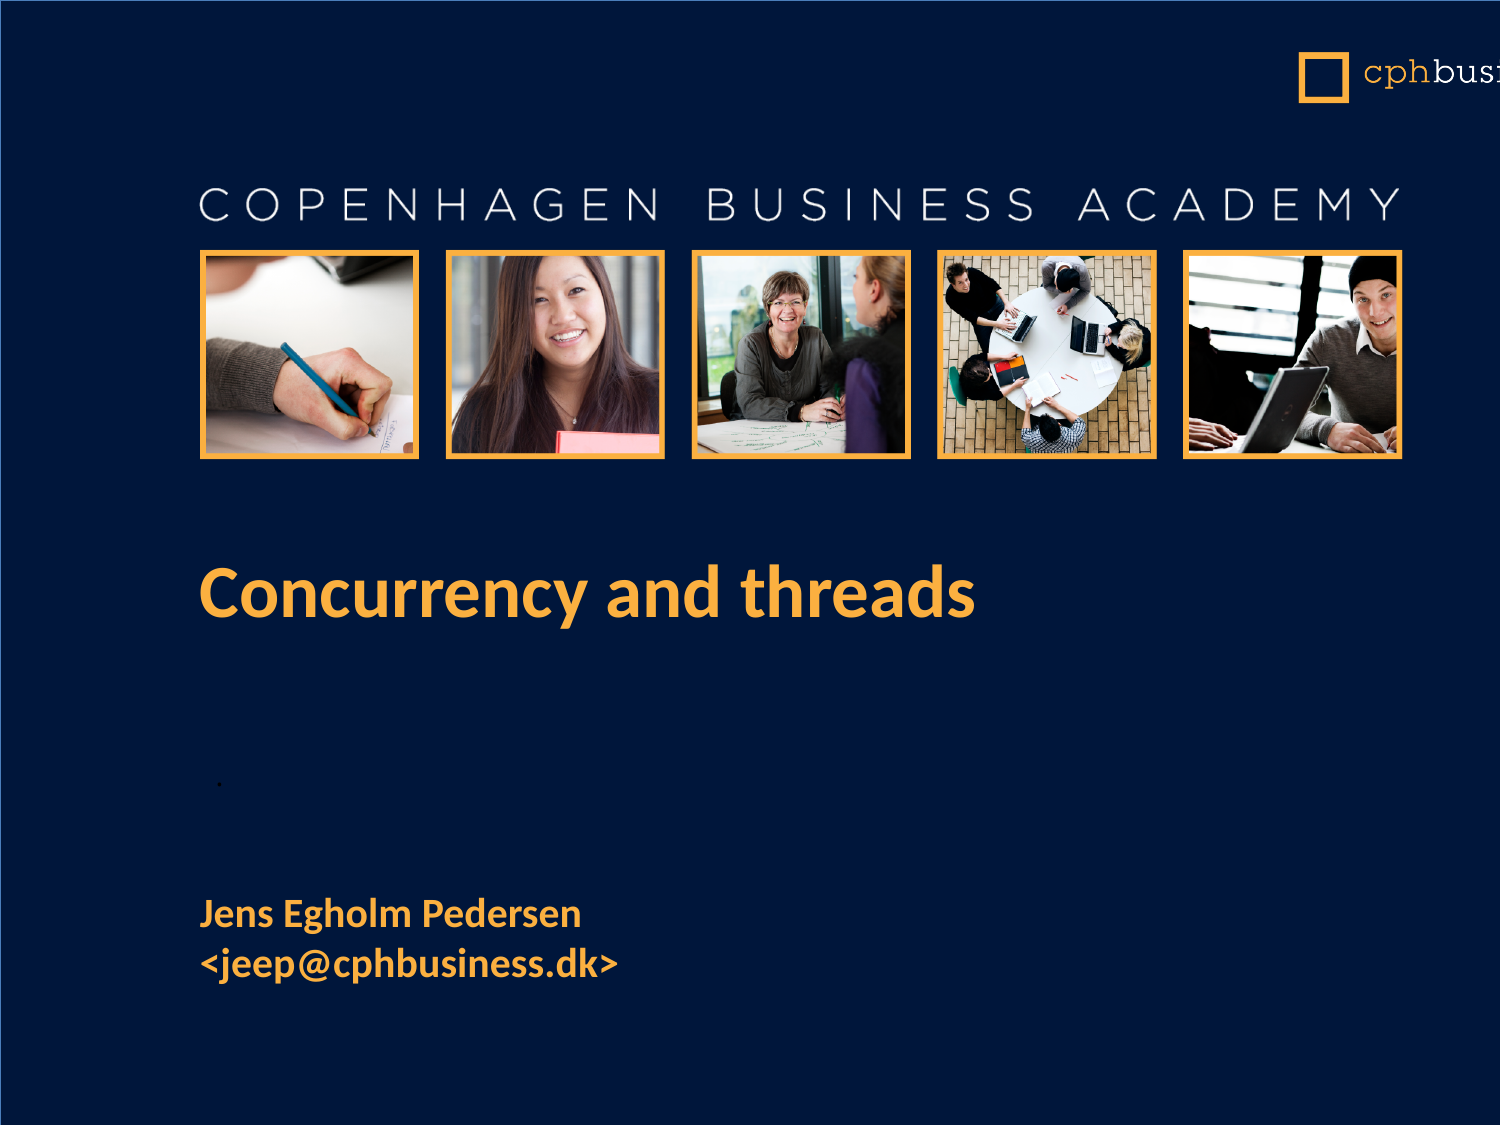

Concurrency and threads
.
Jens Egholm Pedersen
<jeep@cphbusiness.dk>